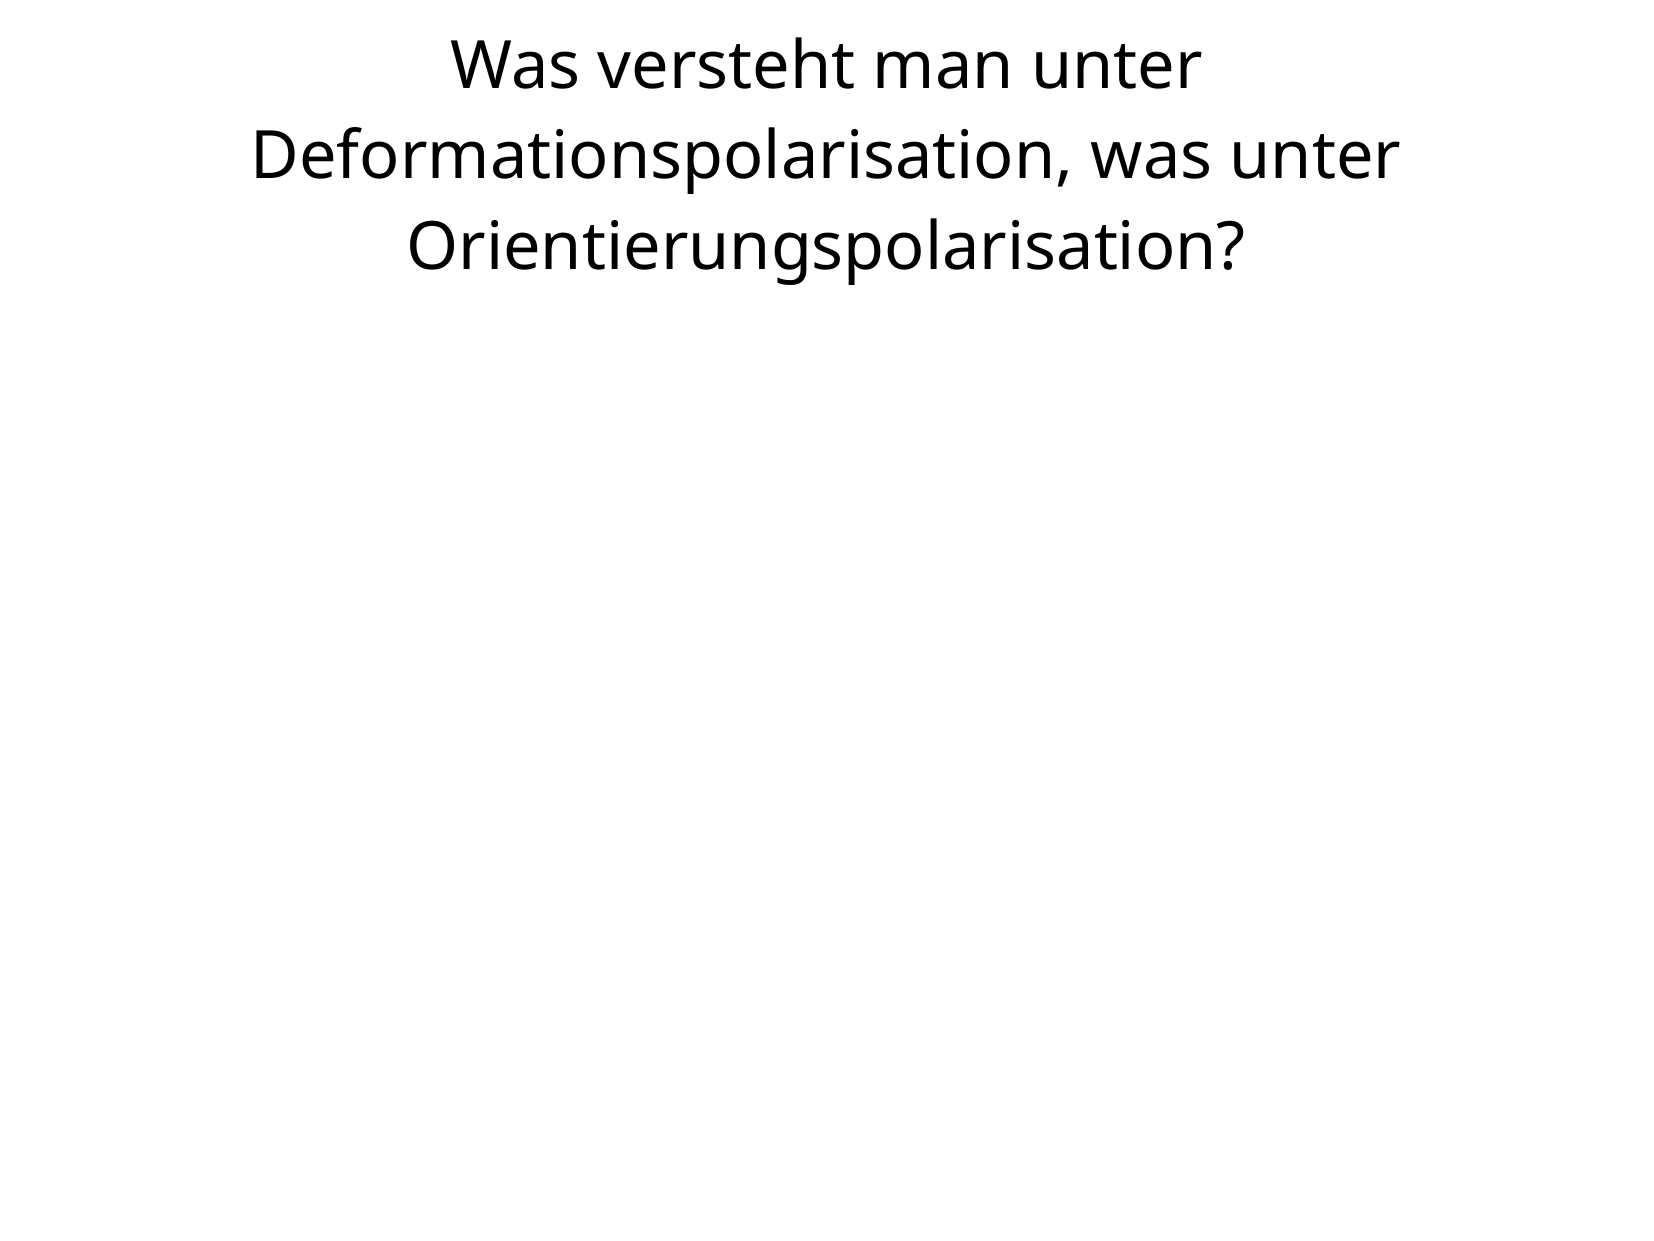

# Was versteht man unter Deformationspolarisation, was unter Orientierungspolarisation?